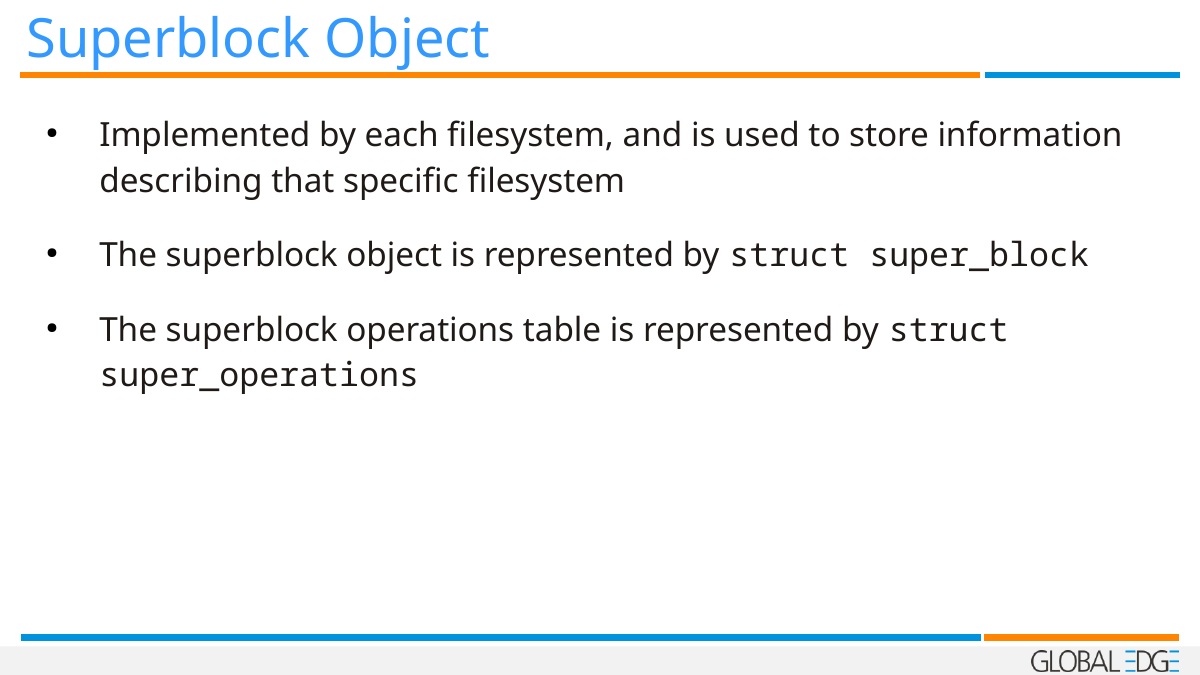

# Superblock Object
Implemented by each filesystem, and is used to store information describing that specific filesystem
The superblock object is represented by struct super_block
The superblock operations table is represented by struct super_operations